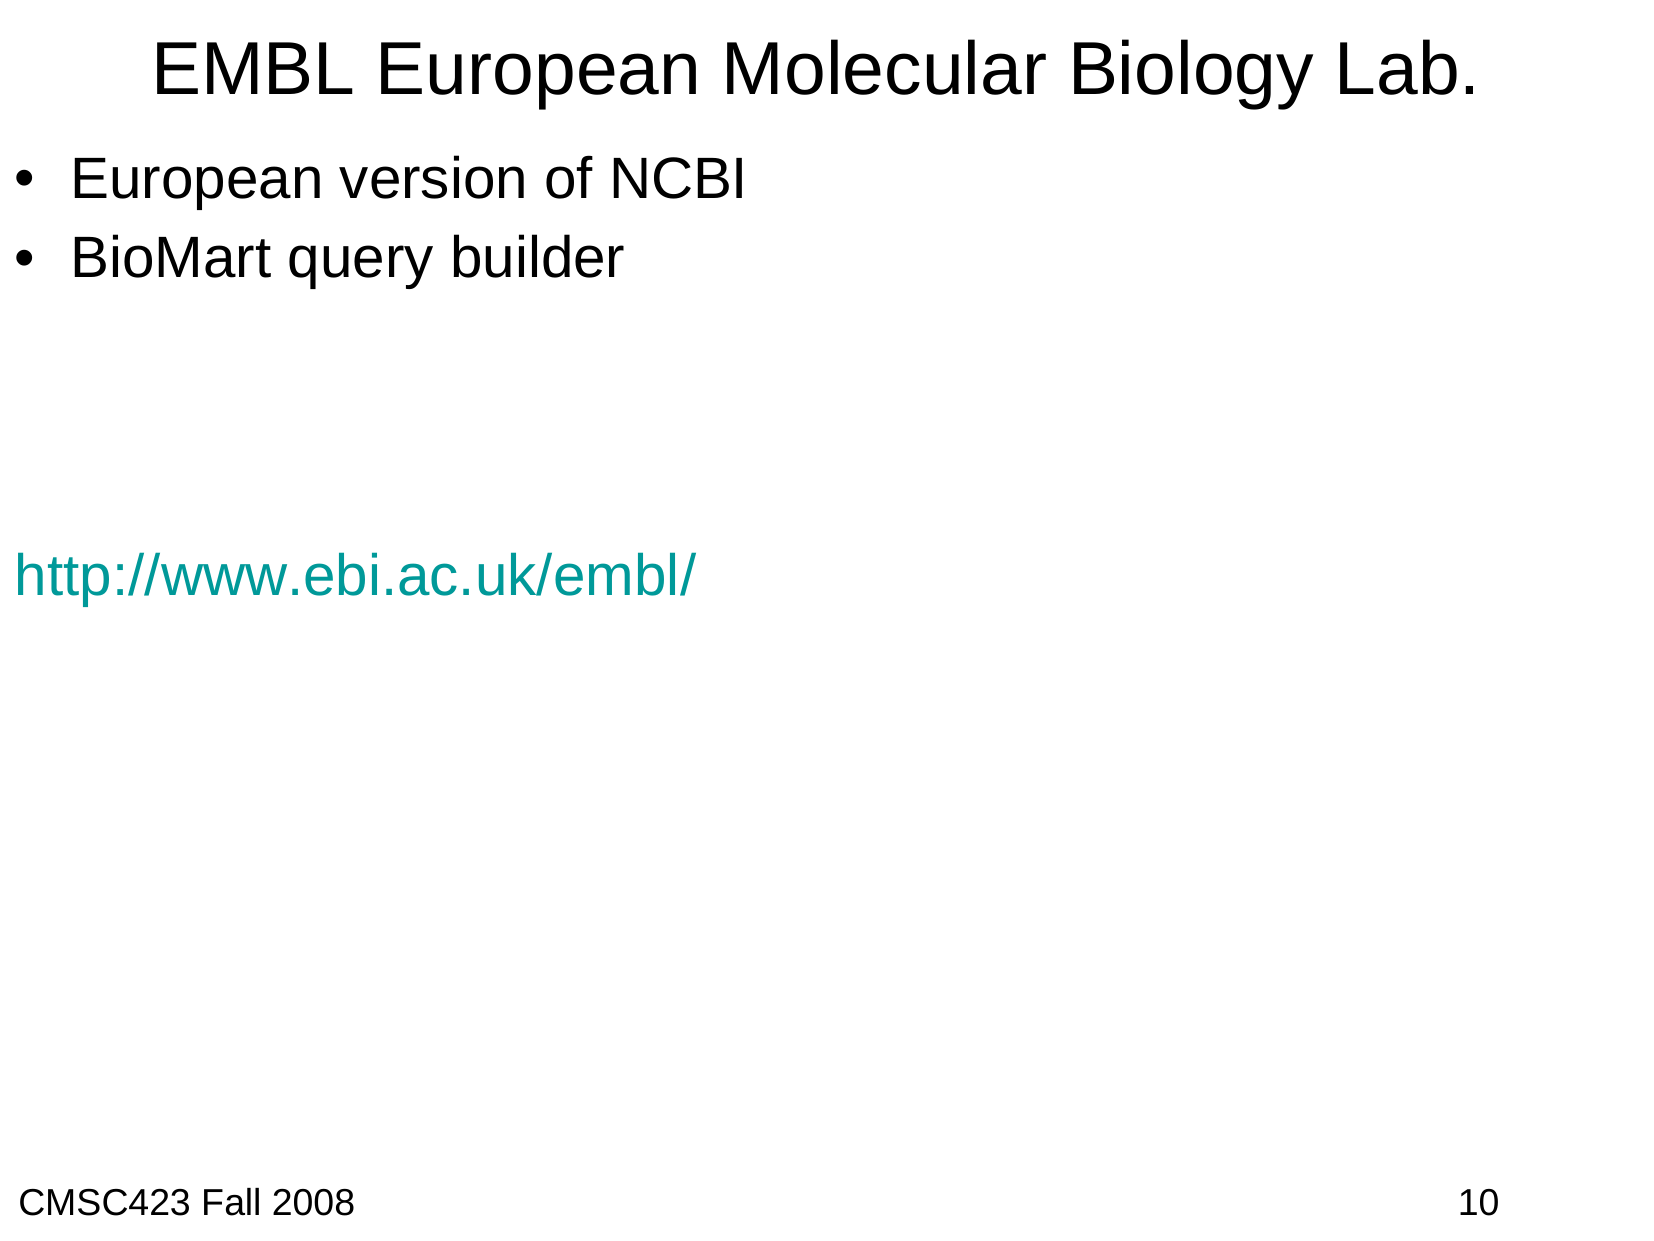

# EMBL European Molecular Biology Lab.
European version of NCBI
BioMart query builder
http://www.ebi.ac.uk/embl/
CMSC423 Fall 2008
10